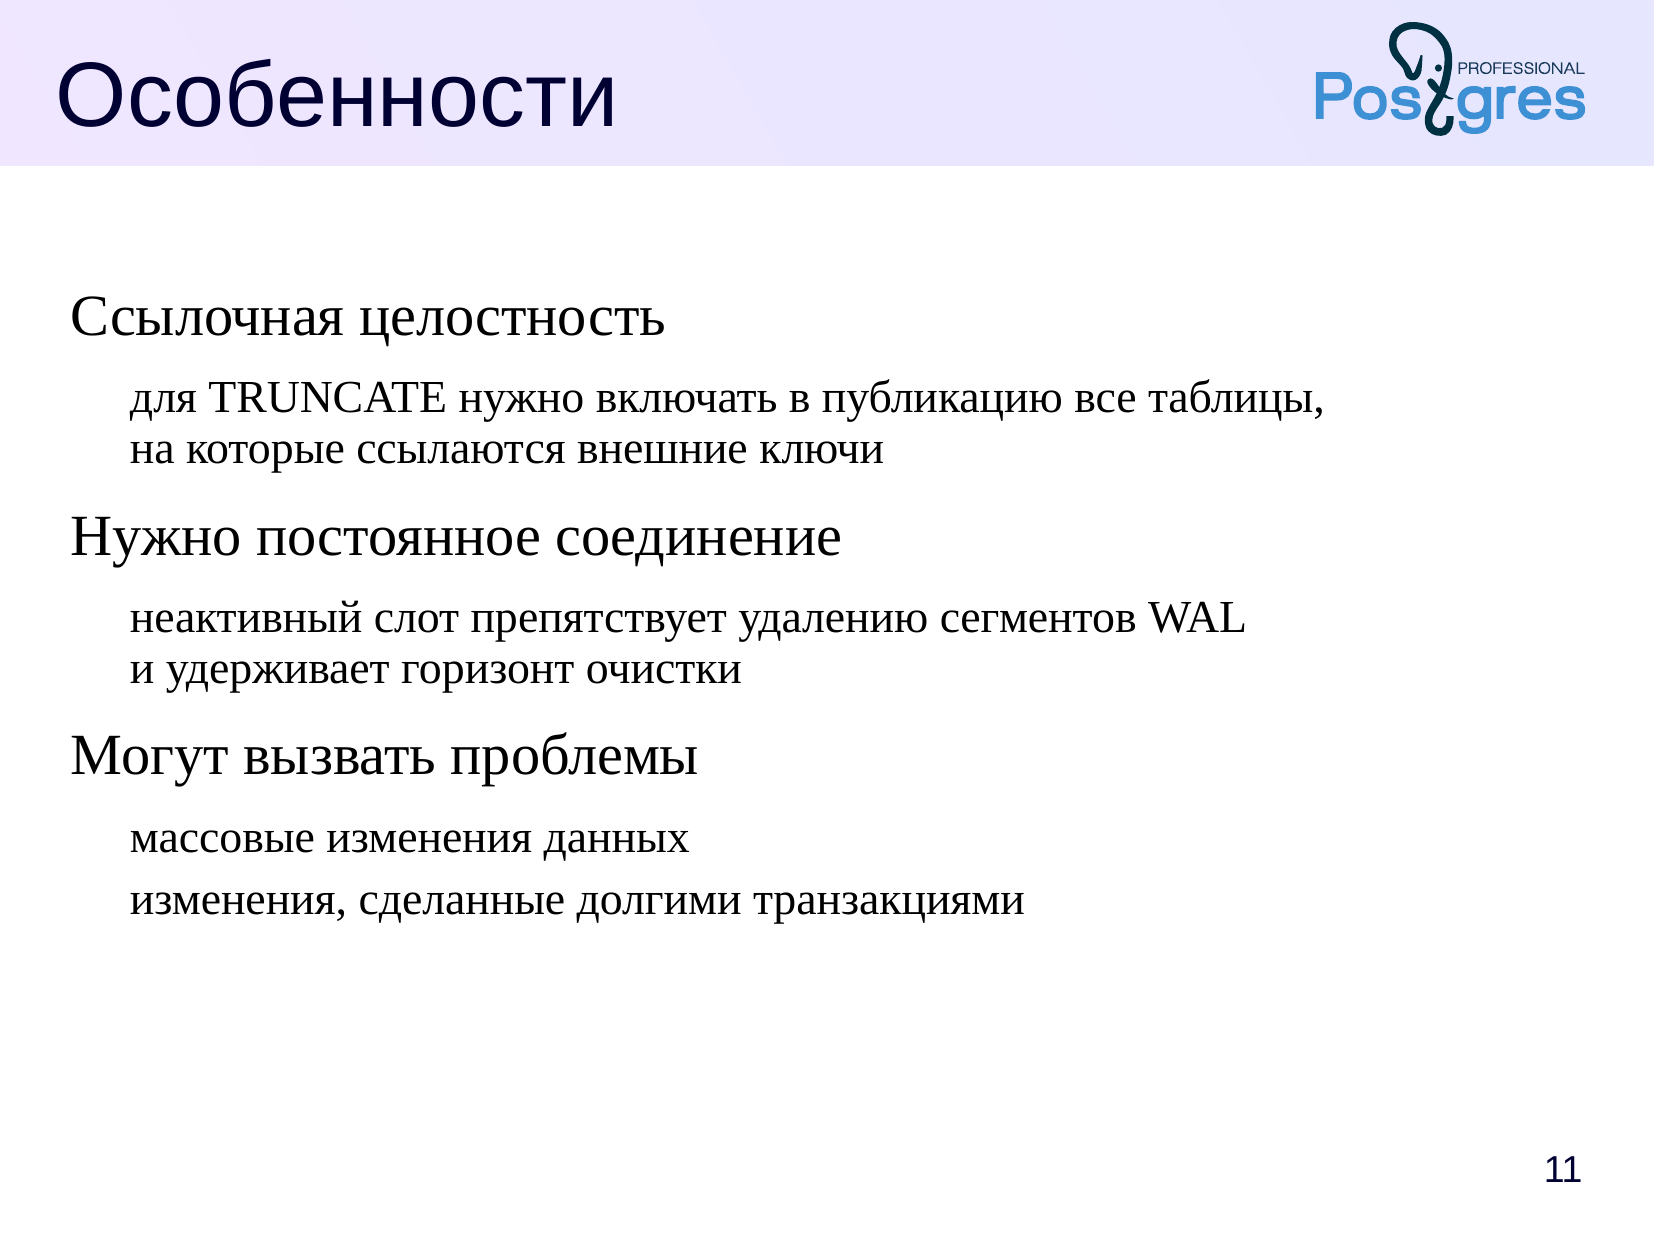

# Особенности
Ссылочная целостность
для TRUNCATE нужно включать в публикацию все таблицы,
на которые ссылаются внешние ключи
Нужно постоянное соединение
неактивный слот препятствует удалению сегментов WAL
и удерживает горизонт очистки
Могут вызвать проблемы
массовые изменения данных
изменения, сделанные долгими транзакциями